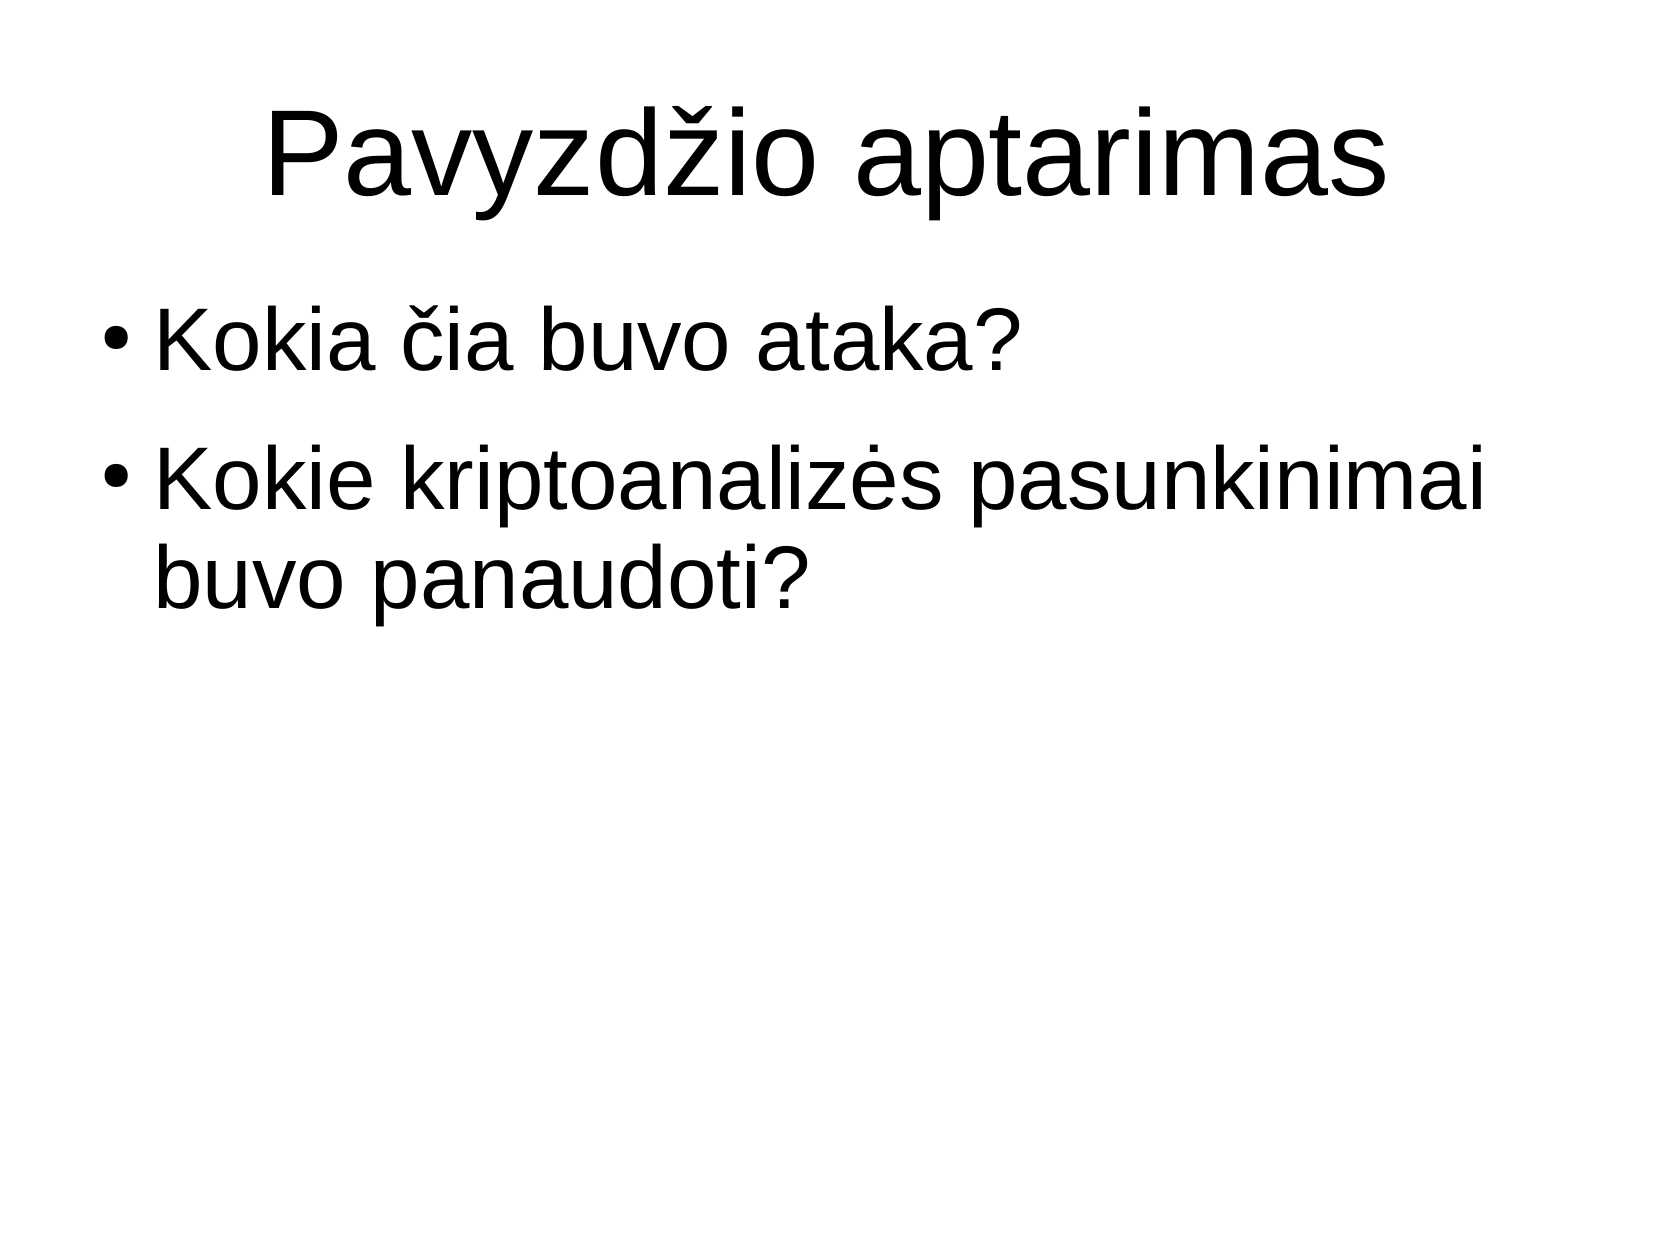

# Pavyzdžio aptarimas
Kokia čia buvo ataka?
Kokie kriptoanalizės pasunkinimai buvo panaudoti?